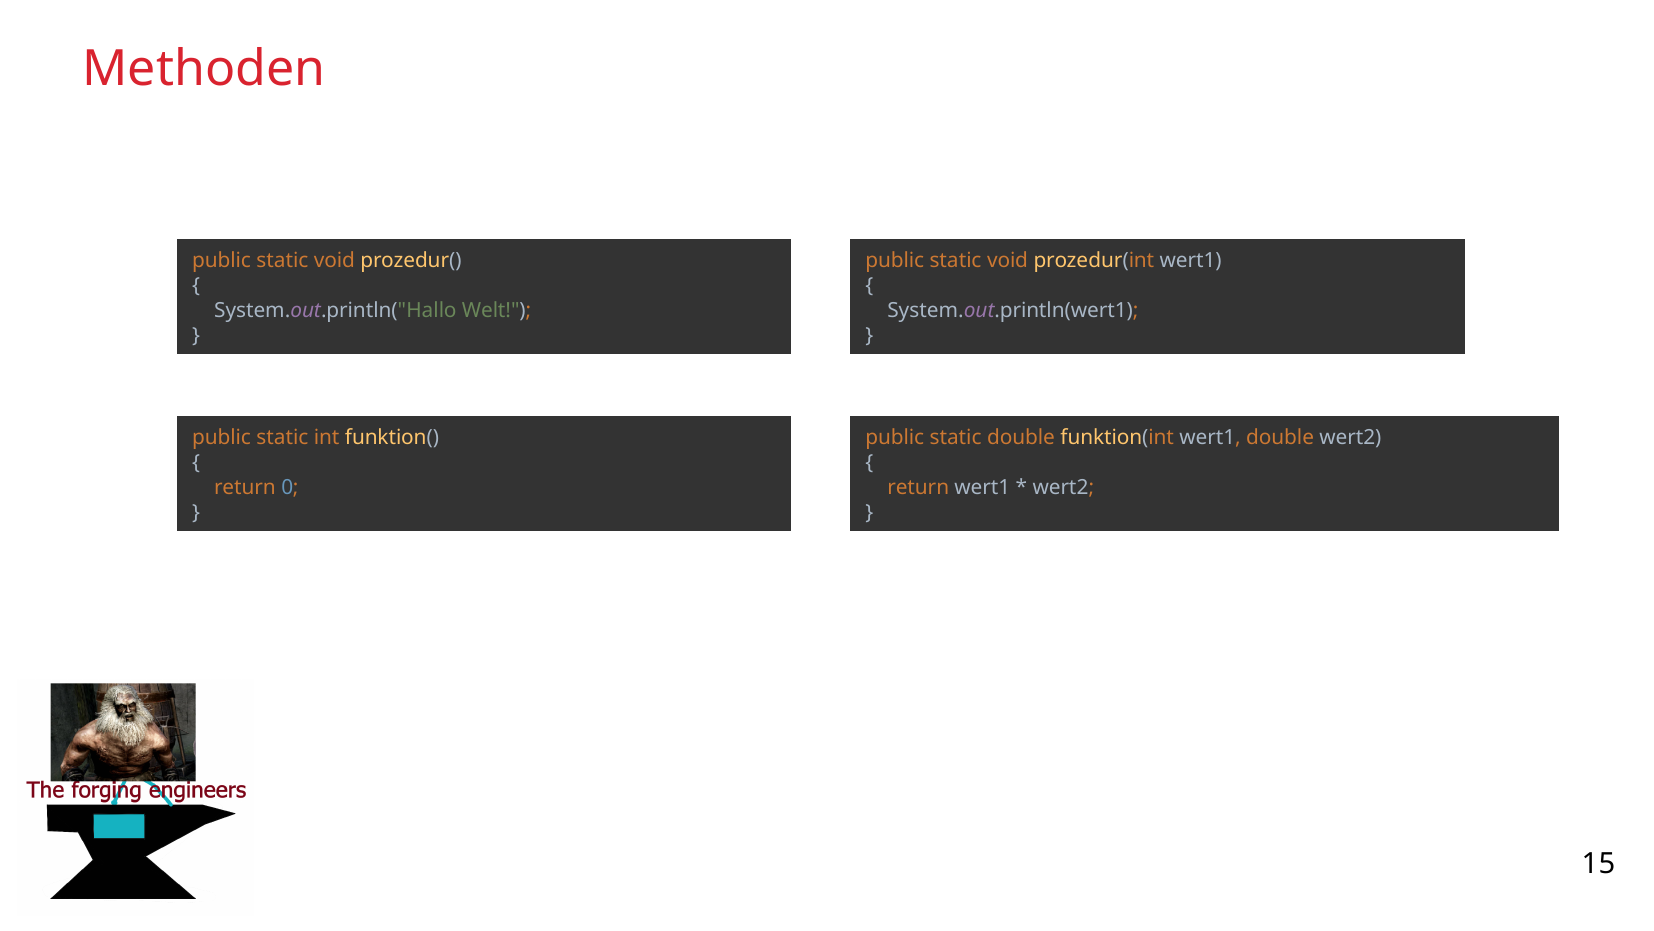

# Methoden
public static void prozedur()
{
 System.out.println("Hallo Welt!");
}
public static void prozedur(int wert1)
{
 System.out.println(wert1);
}
public static int funktion()
{
 return 0;
}
public static double funktion(int wert1, double wert2)
{
 return wert1 * wert2;
}